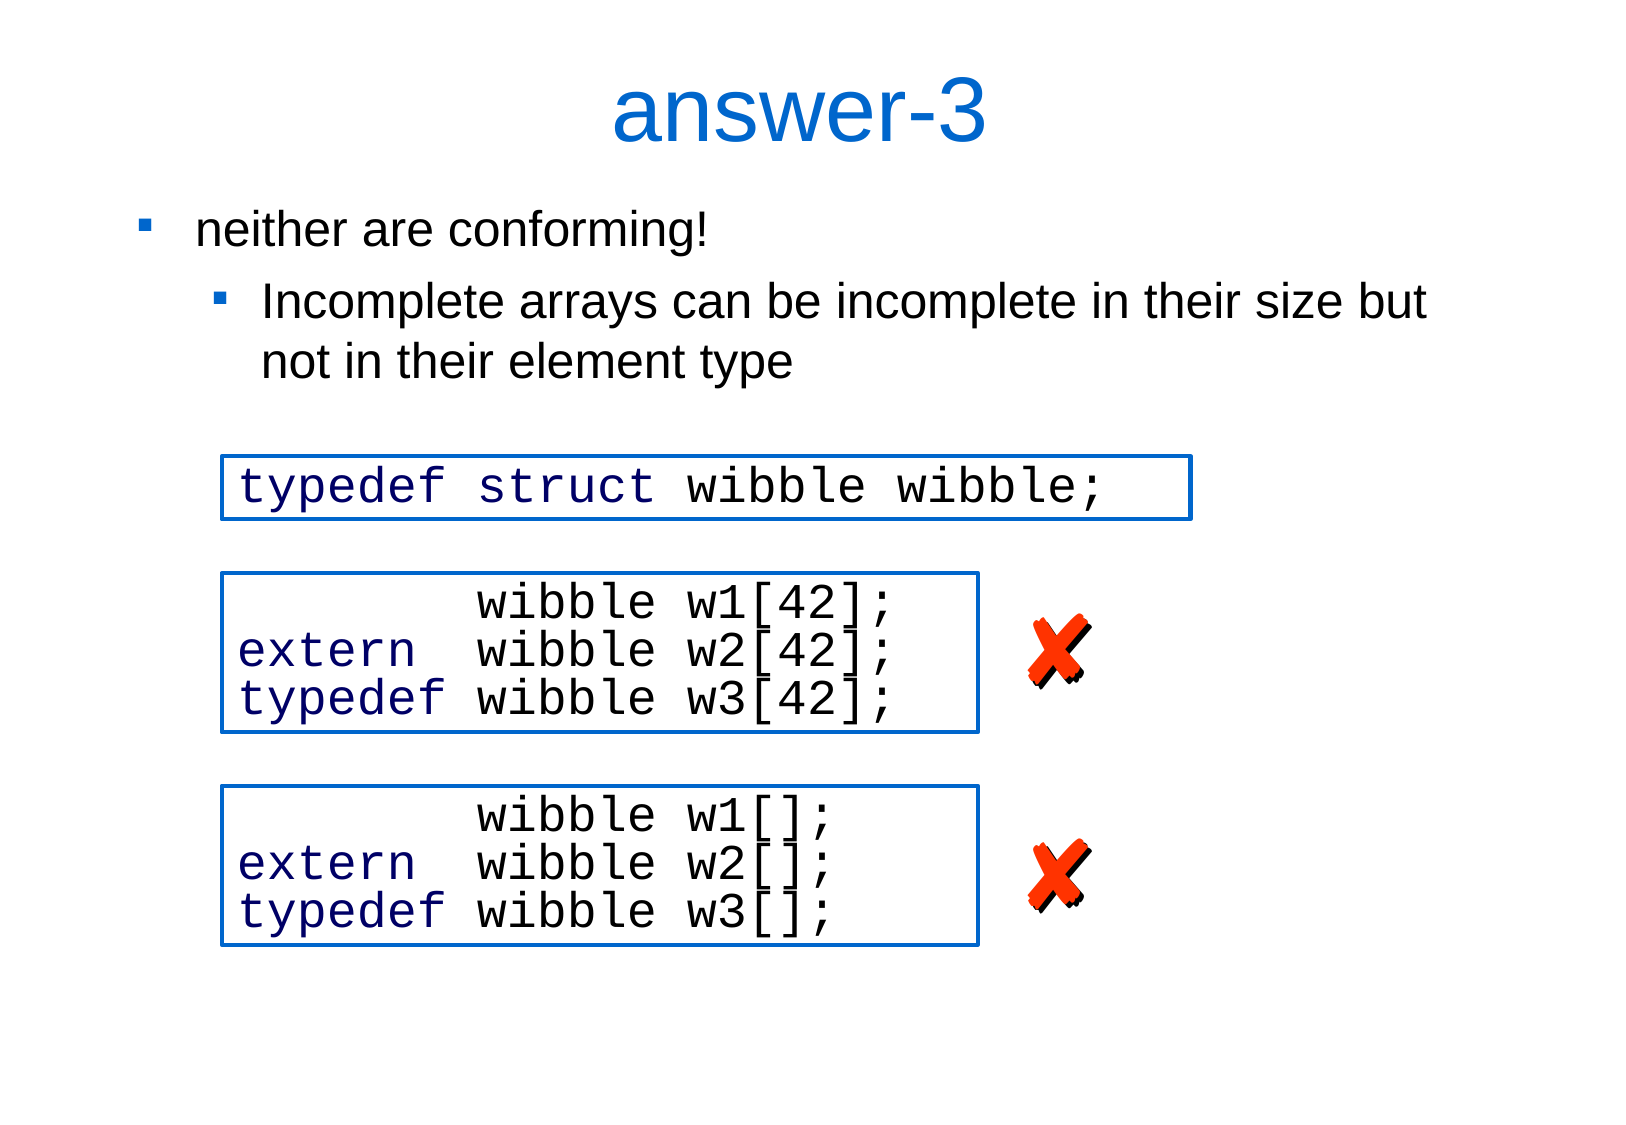

answer-3
# neither are conforming!
Incomplete arrays can be incomplete in their size but not in their element type
typedef struct wibble wibble;

 wibble w1[42];
extern wibble w2[42];
typedef wibble w3[42];
 wibble w1[];
extern wibble w2[];
typedef wibble w3[];
